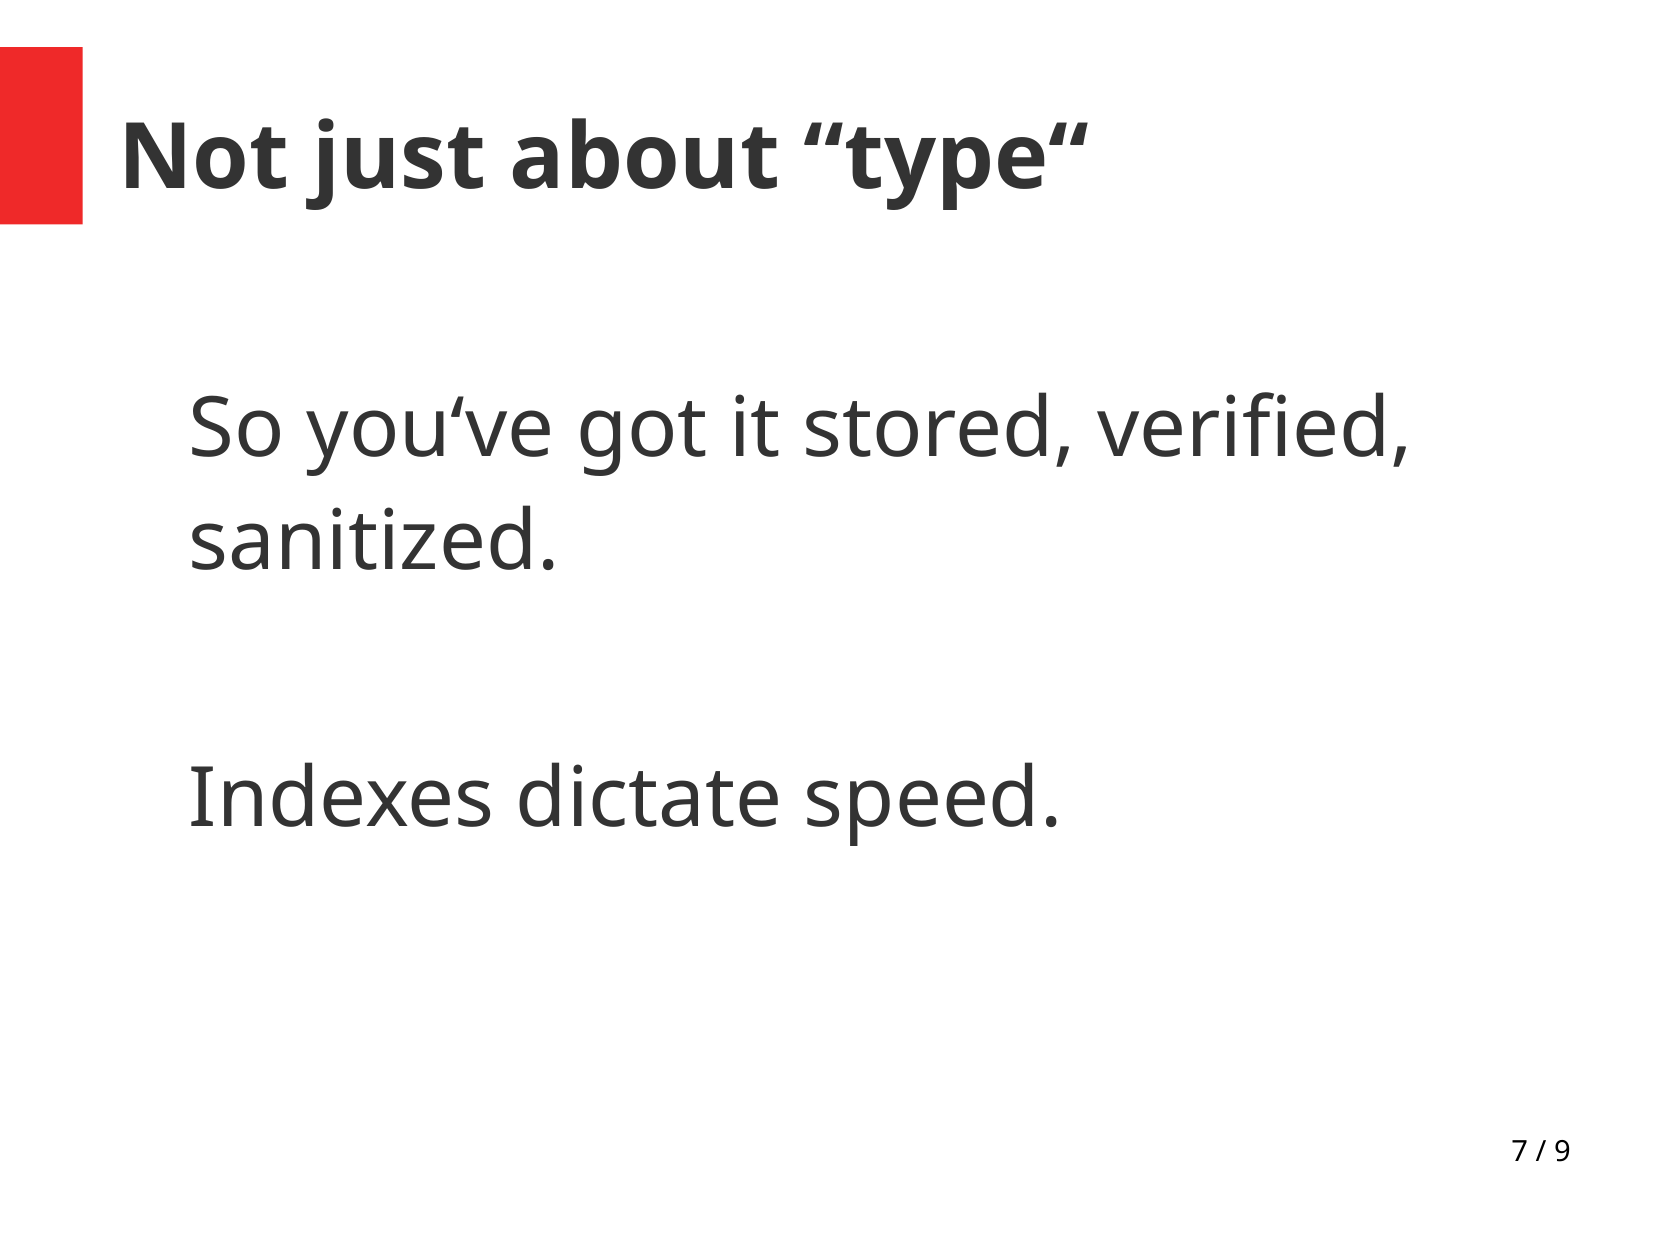

# Not just about “type“
So you‘ve got it stored, verified, sanitized.
Indexes dictate speed.
7